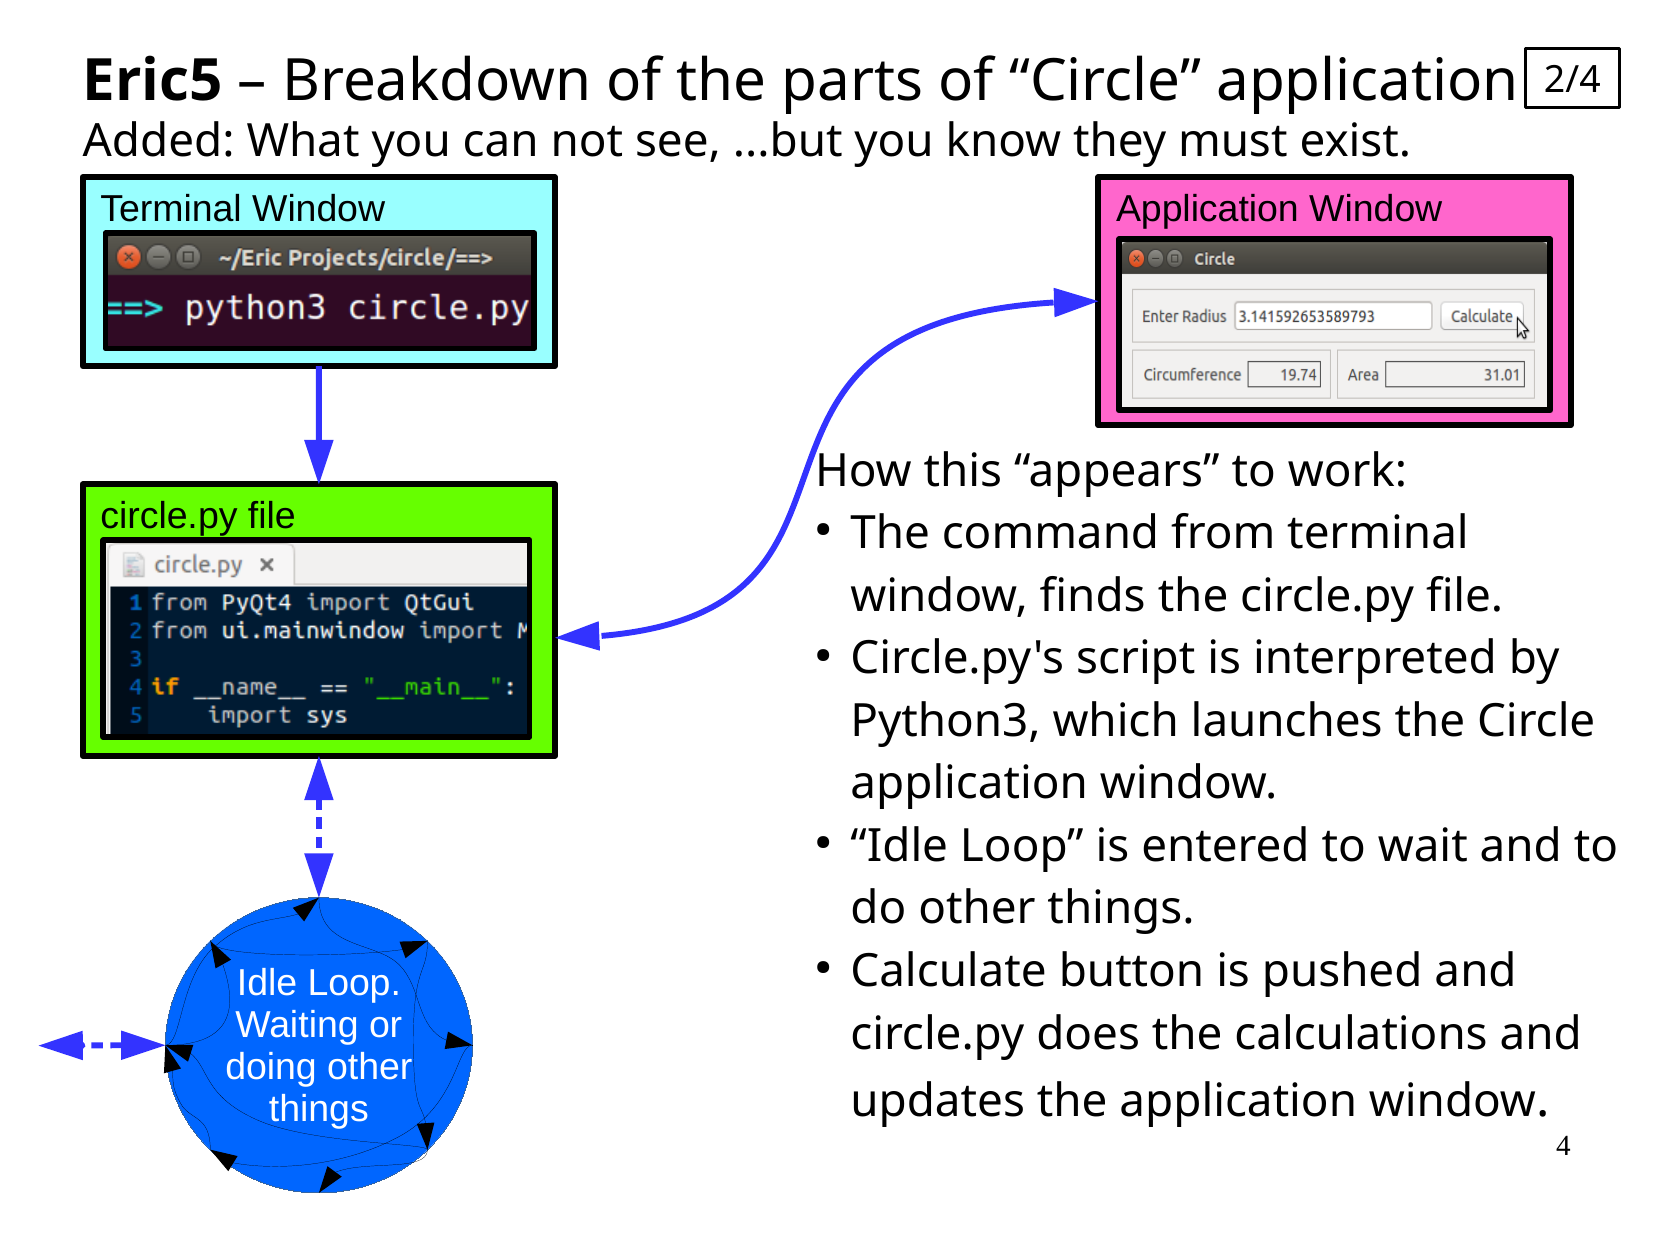

# Eric5 – Breakdown of the parts of “Circle” application
2/4
Added: What you can not see, ...but you know they must exist.
Terminal Window
Application Window
How this “appears” to work:
The command from terminal window, finds the circle.py file.
Circle.py's script is interpreted by Python3, which launches the Circle application window.
“Idle Loop” is entered to wait and to do other things.
Calculate button is pushed and circle.py does the calculations and updates the application window.
circle.py file
Idle Loop.
Waiting or
doing other
things
4